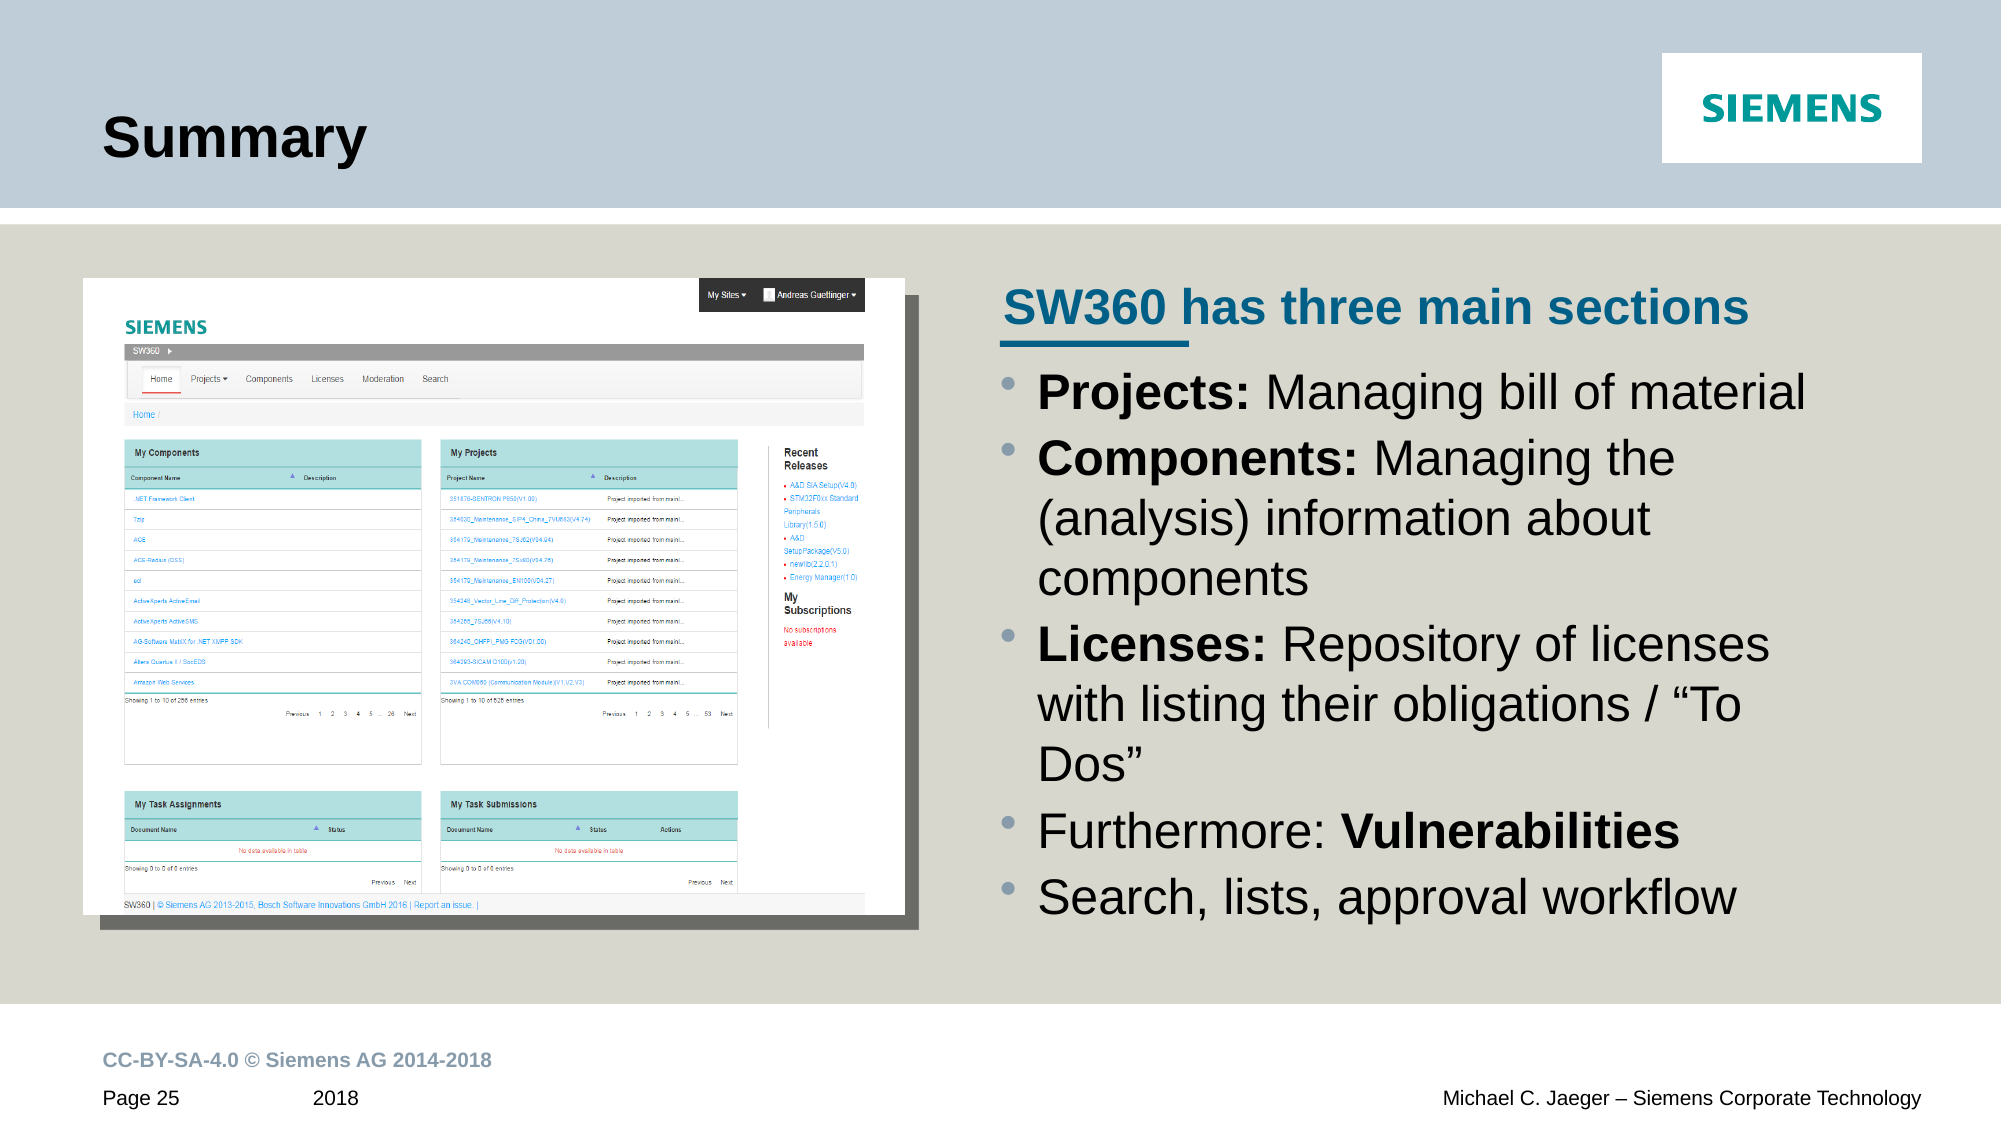

# Summary
SW360 has three main sections
Projects: Managing bill of material
Components: Managing the (analysis) information about components
Licenses: Repository of licenses with listing their obligations / “To Dos”
Furthermore: Vulnerabilities
Search, lists, approval workflow